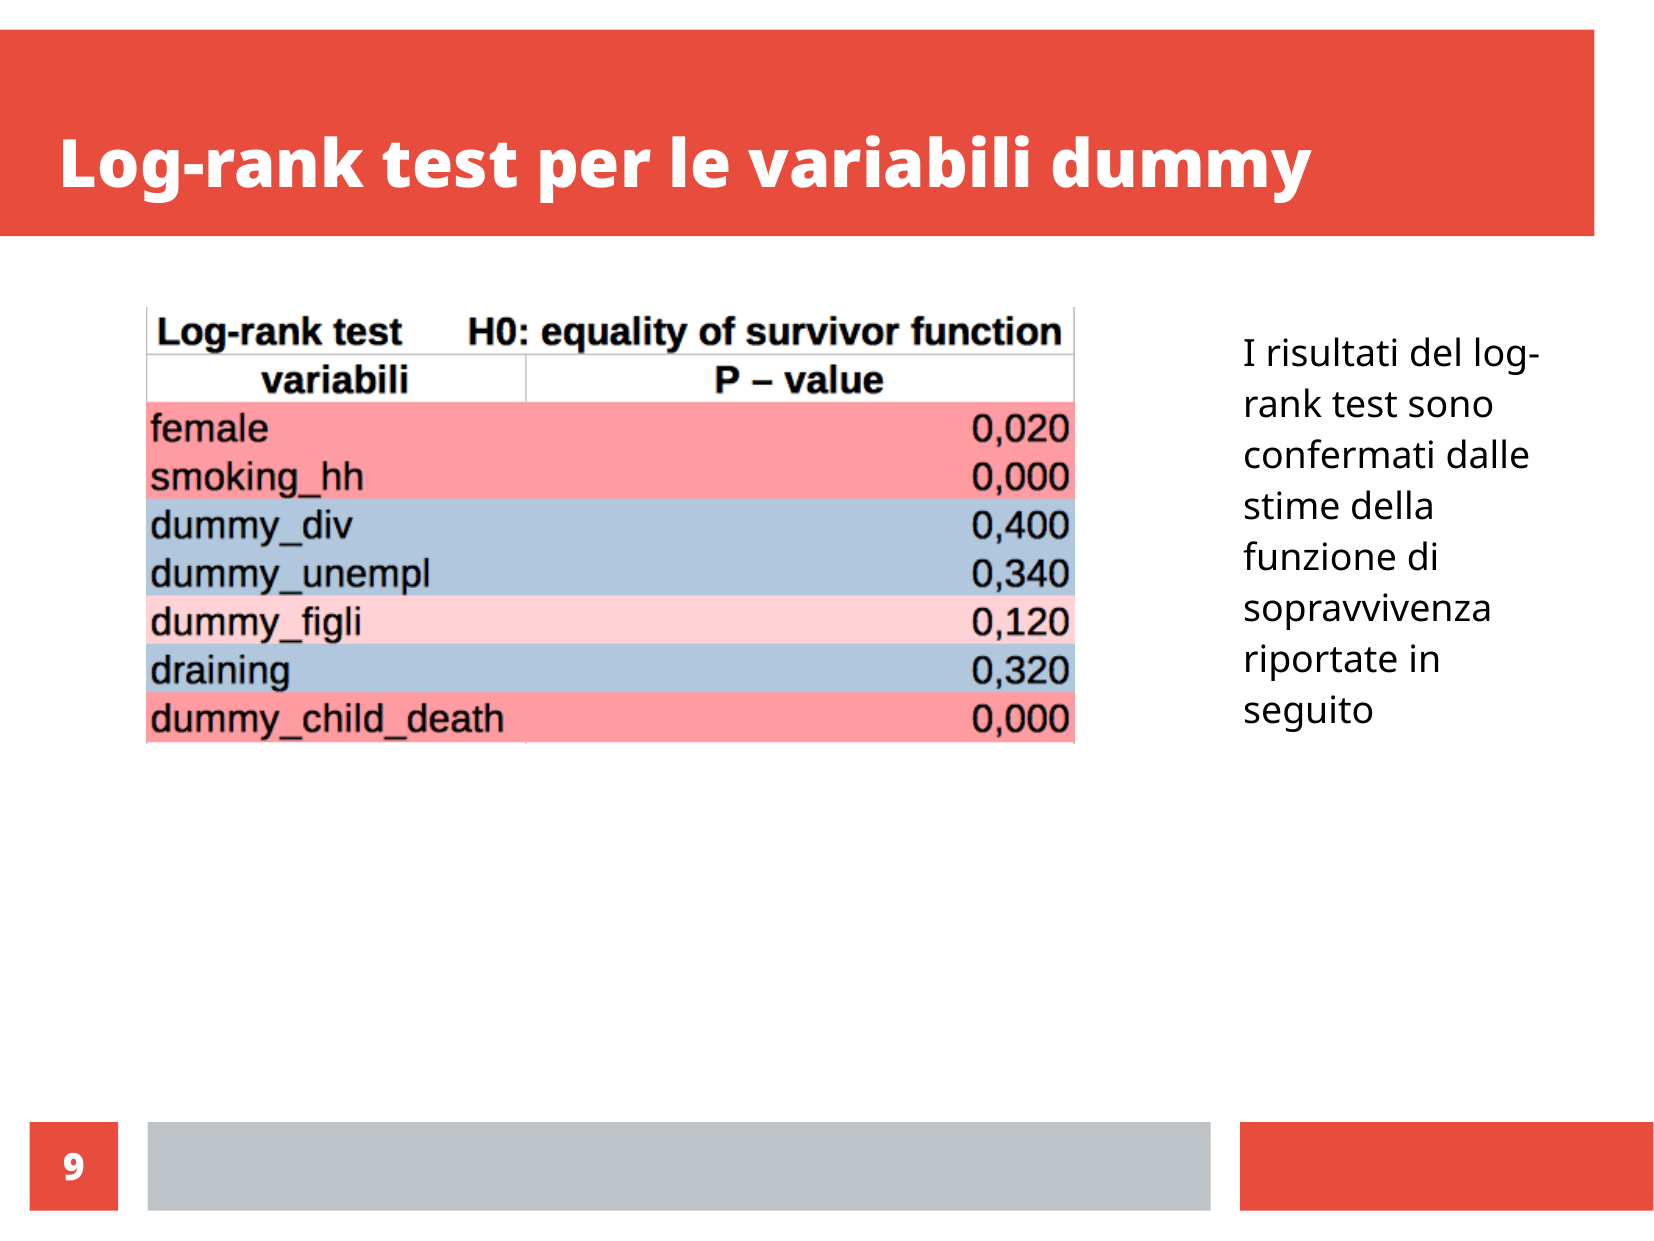

# Log-rank test per le variabili dummy
I risultati del log-rank test sono confermati dalle stime della funzione di sopravvivenza riportate in seguito
9